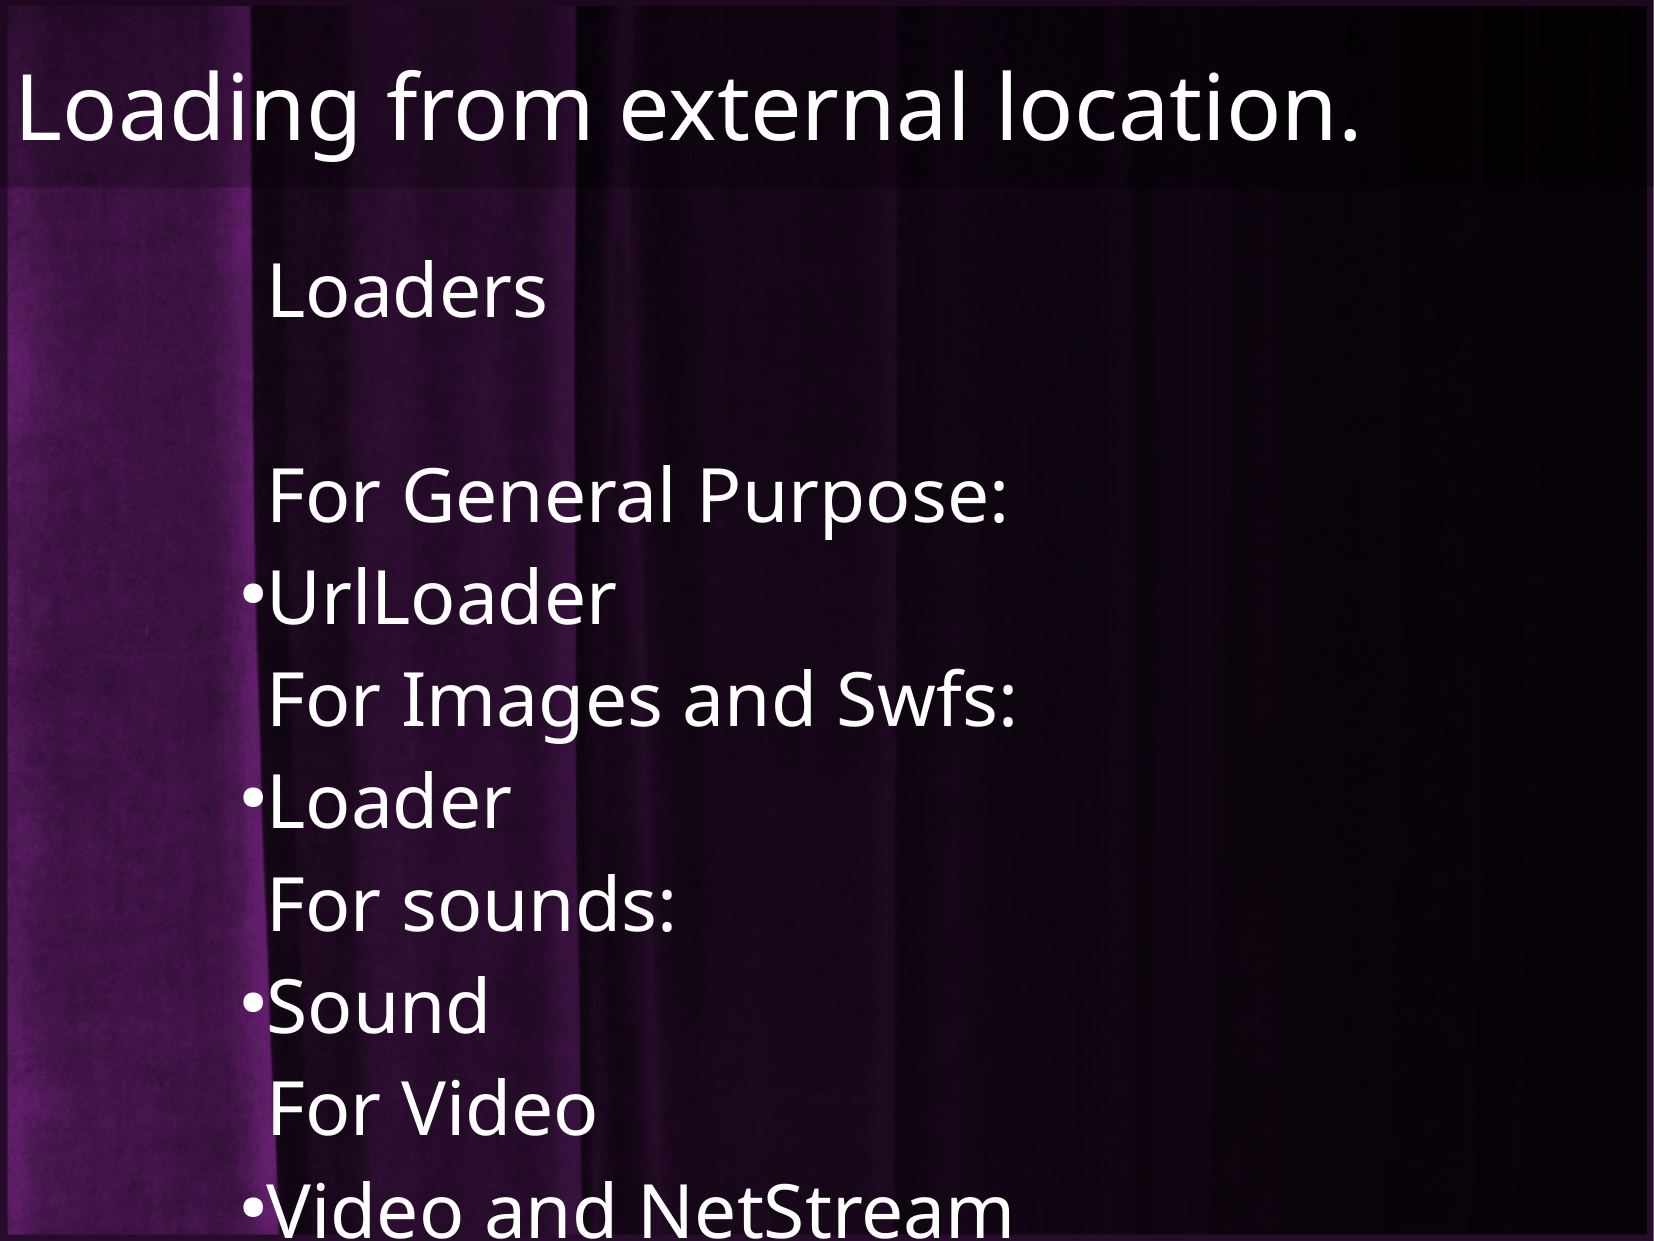

Loading from external location.
Loaders
For General Purpose:
UrlLoader
For Images and Swfs:
Loader
For sounds:
Sound
For Video
Video and NetStream